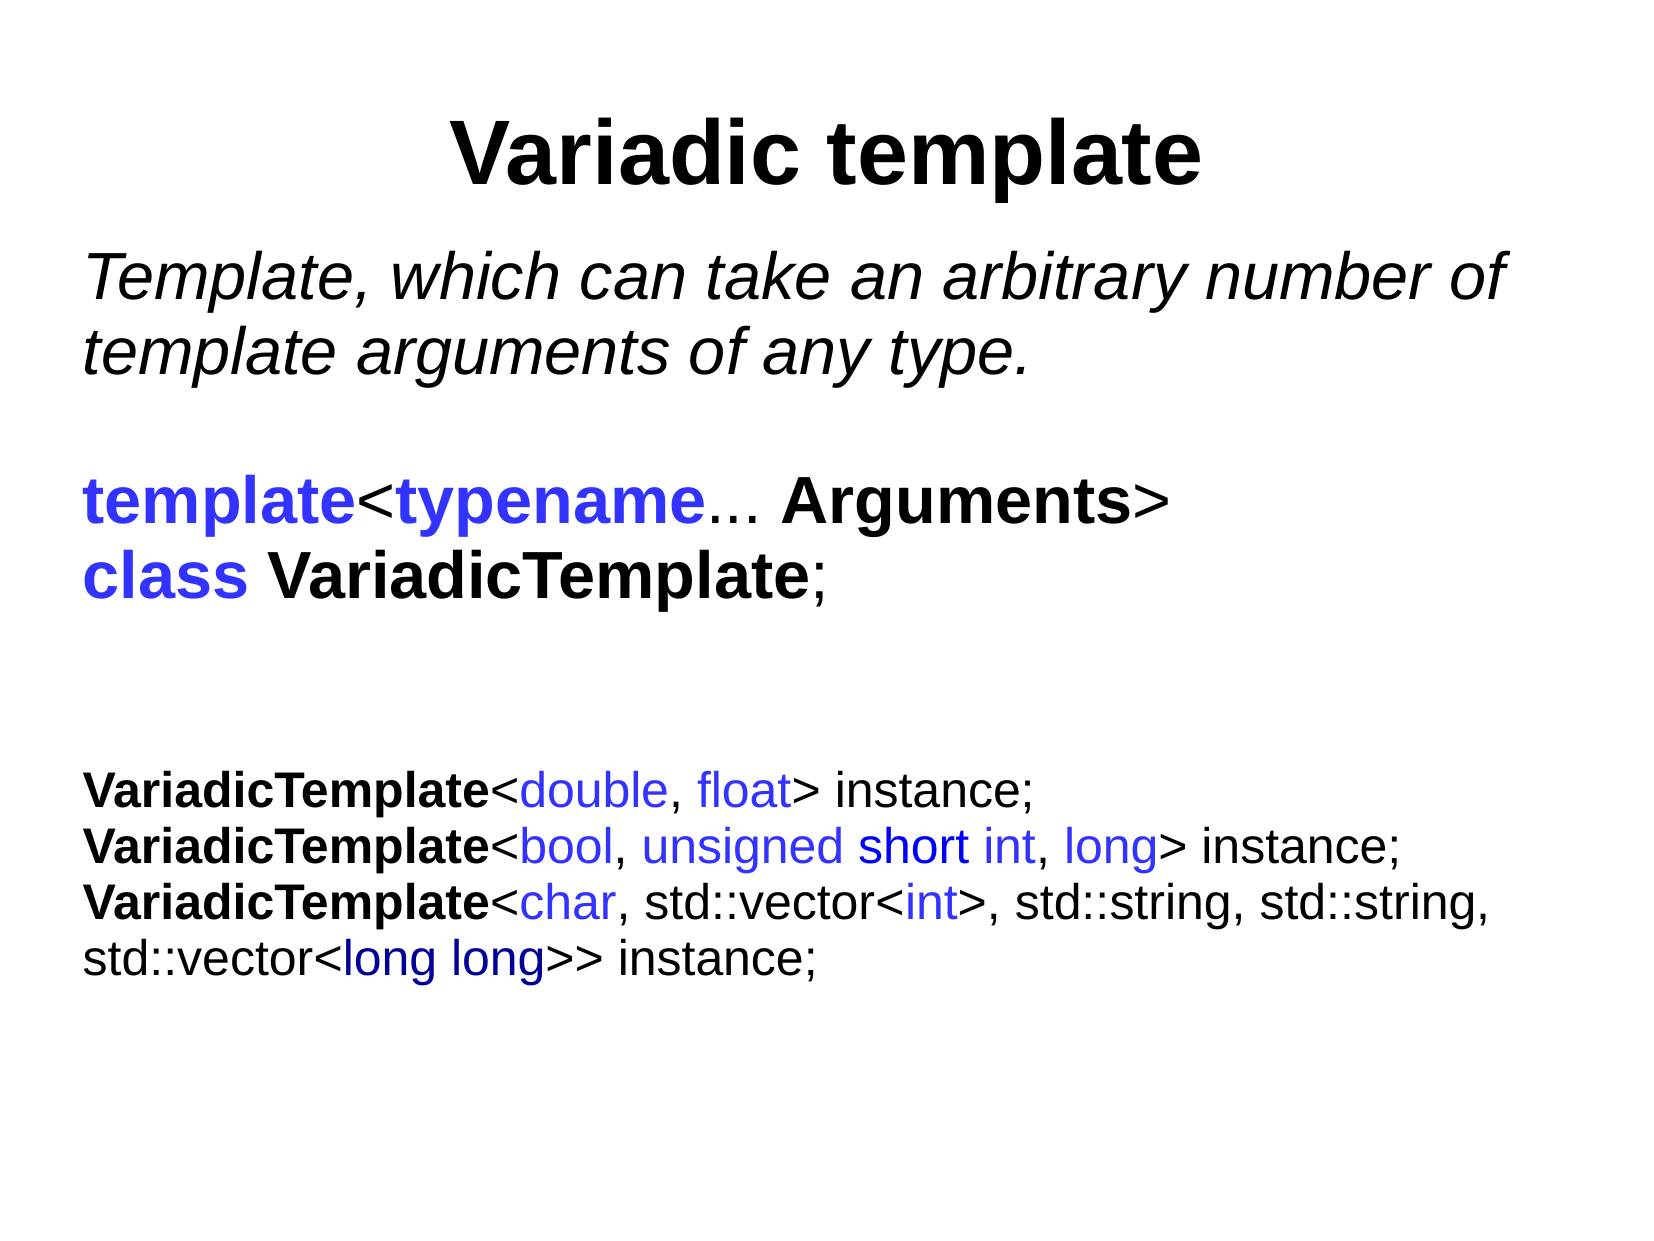

# Variadic template
Template, which can take an arbitrary number of template arguments of any type.
template<typename... Arguments>
class VariadicTemplate;
VariadicTemplate<double, float> instance;
VariadicTemplate<bool, unsigned short int, long> instance;
VariadicTemplate<char, std::vector<int>, std::string, std::string, std::vector<long long>> instance;